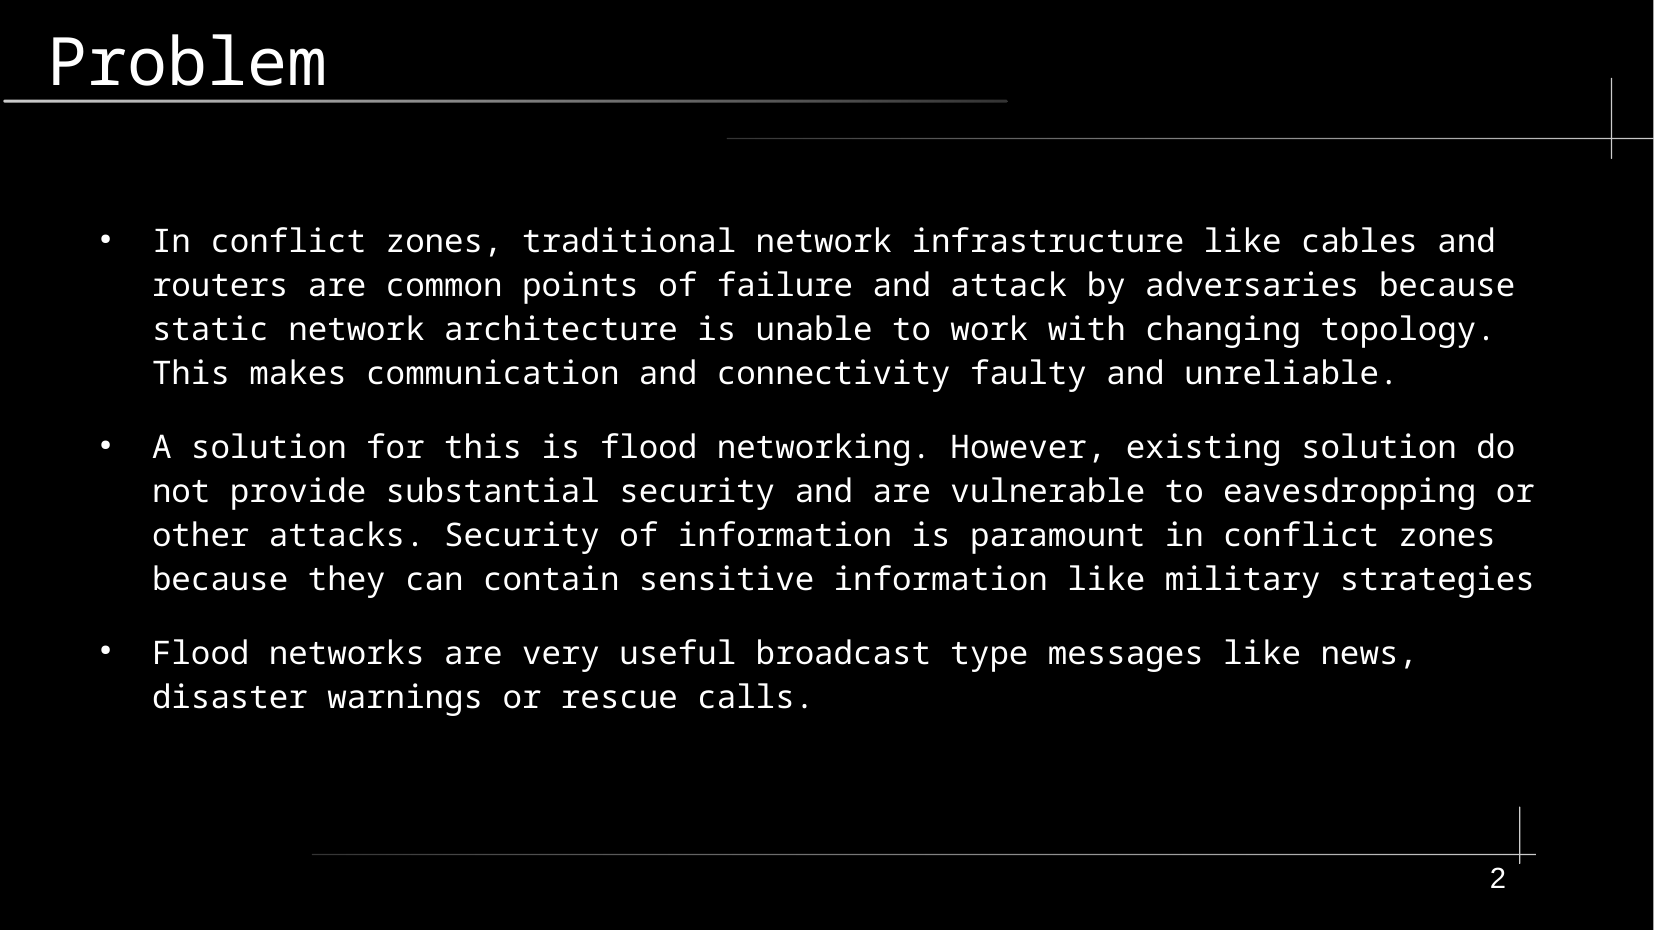

# Problem
In conflict zones, traditional network infrastructure like cables and routers are common points of failure and attack by adversaries because static network architecture is unable to work with changing topology. This makes communication and connectivity faulty and unreliable.
A solution for this is flood networking. However, existing solution do not provide substantial security and are vulnerable to eavesdropping or other attacks. Security of information is paramount in conflict zones because they can contain sensitive information like military strategies
Flood networks are very useful broadcast type messages like news, disaster warnings or rescue calls.
2